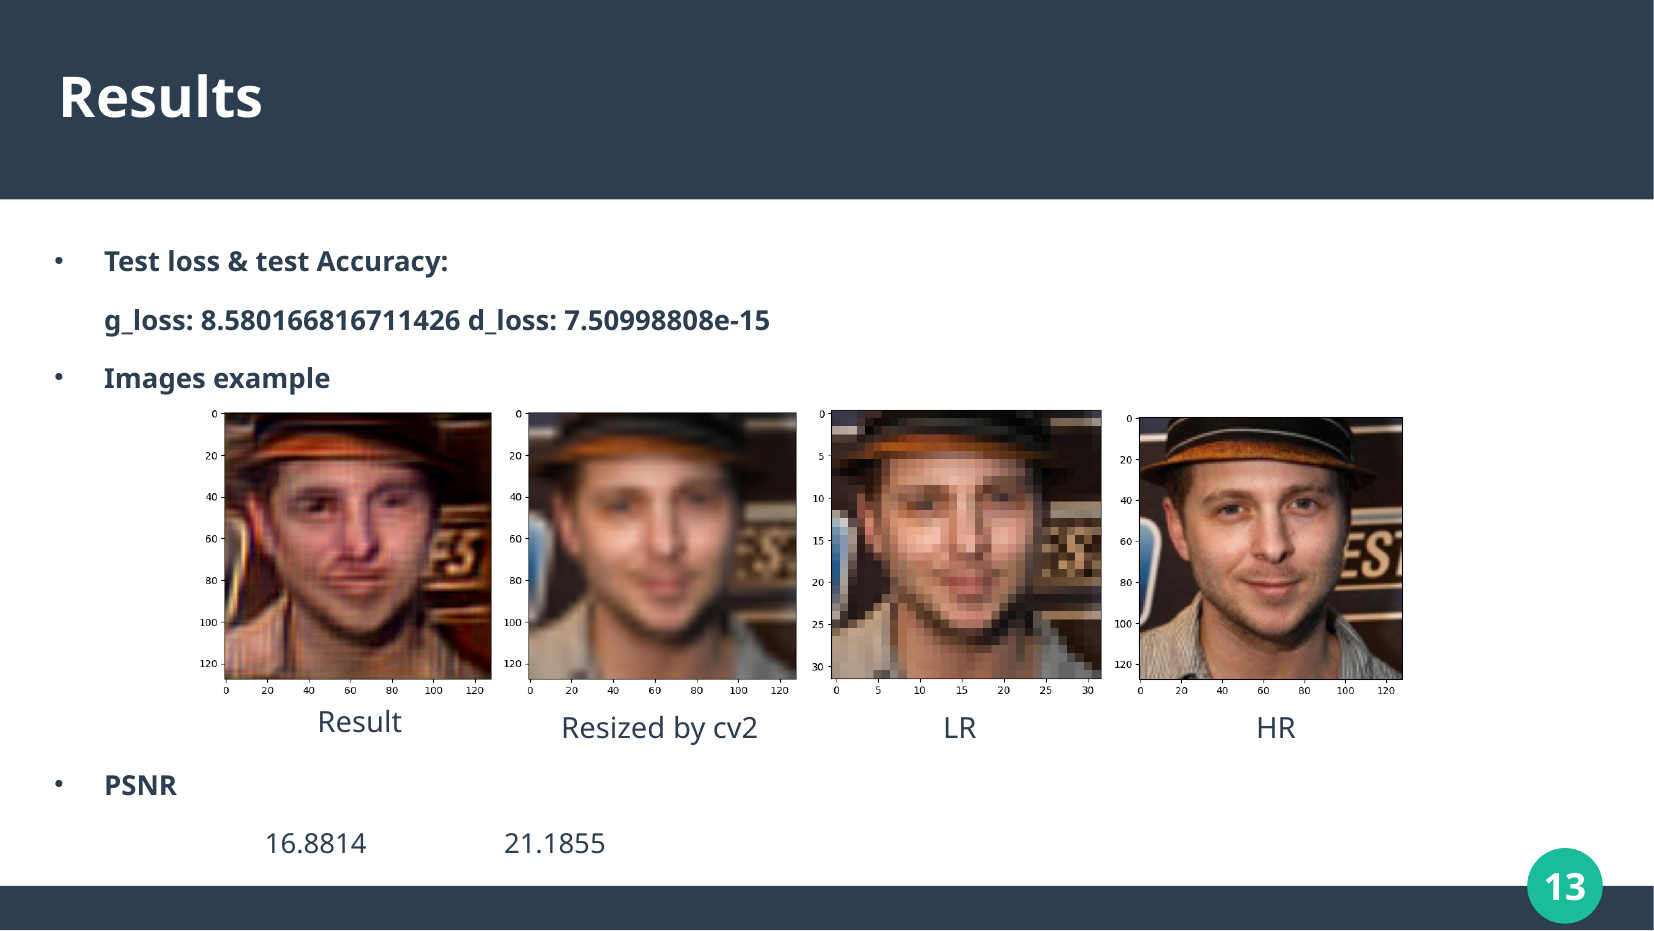

# Results
Test loss & test Accuracy:
g_loss: 8.580166816711426 d_loss: 7.50998808e-15
Images example
PSNR
 16.8814 21.1855
Result
Resized by cv2
LR
HR